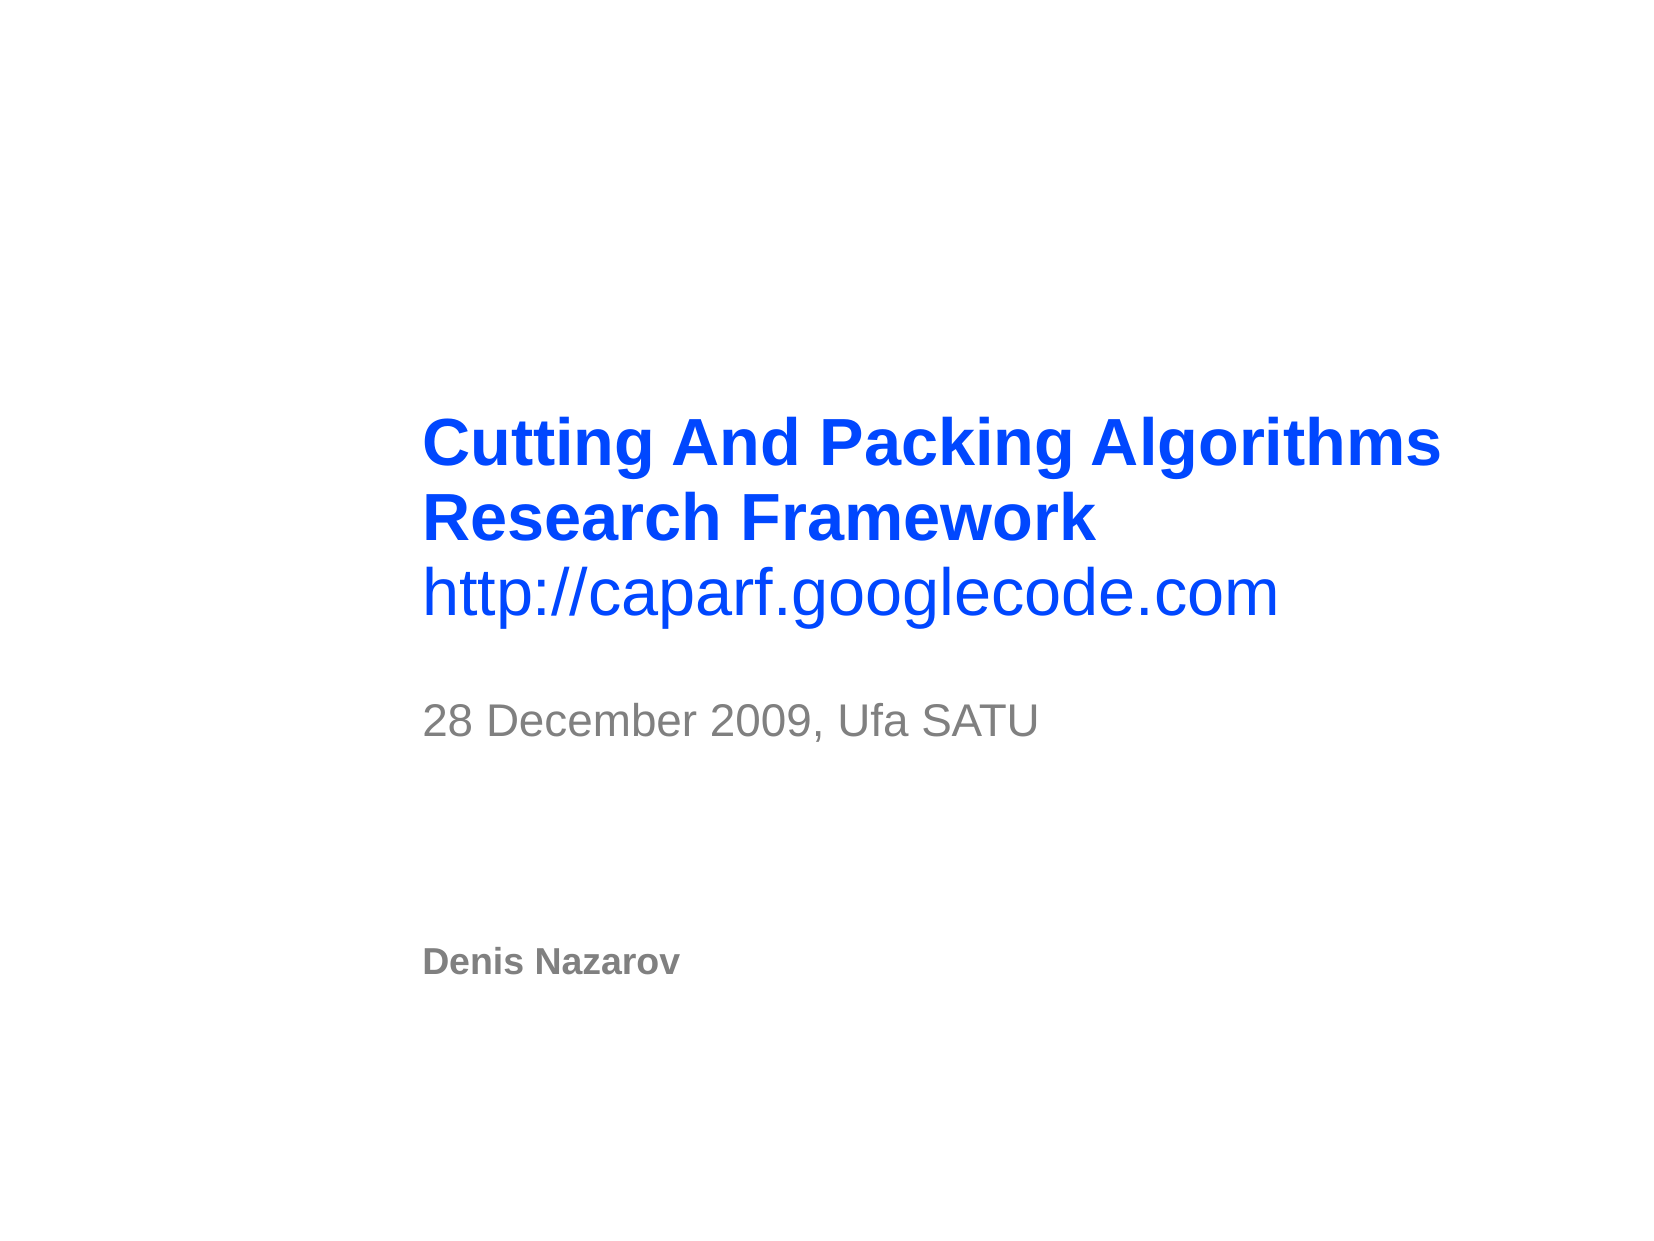

Cutting And Packing Algorithms Research Framework
http://caparf.googlecode.com
28 December 2009, Ufa SATU
Denis Nazarov